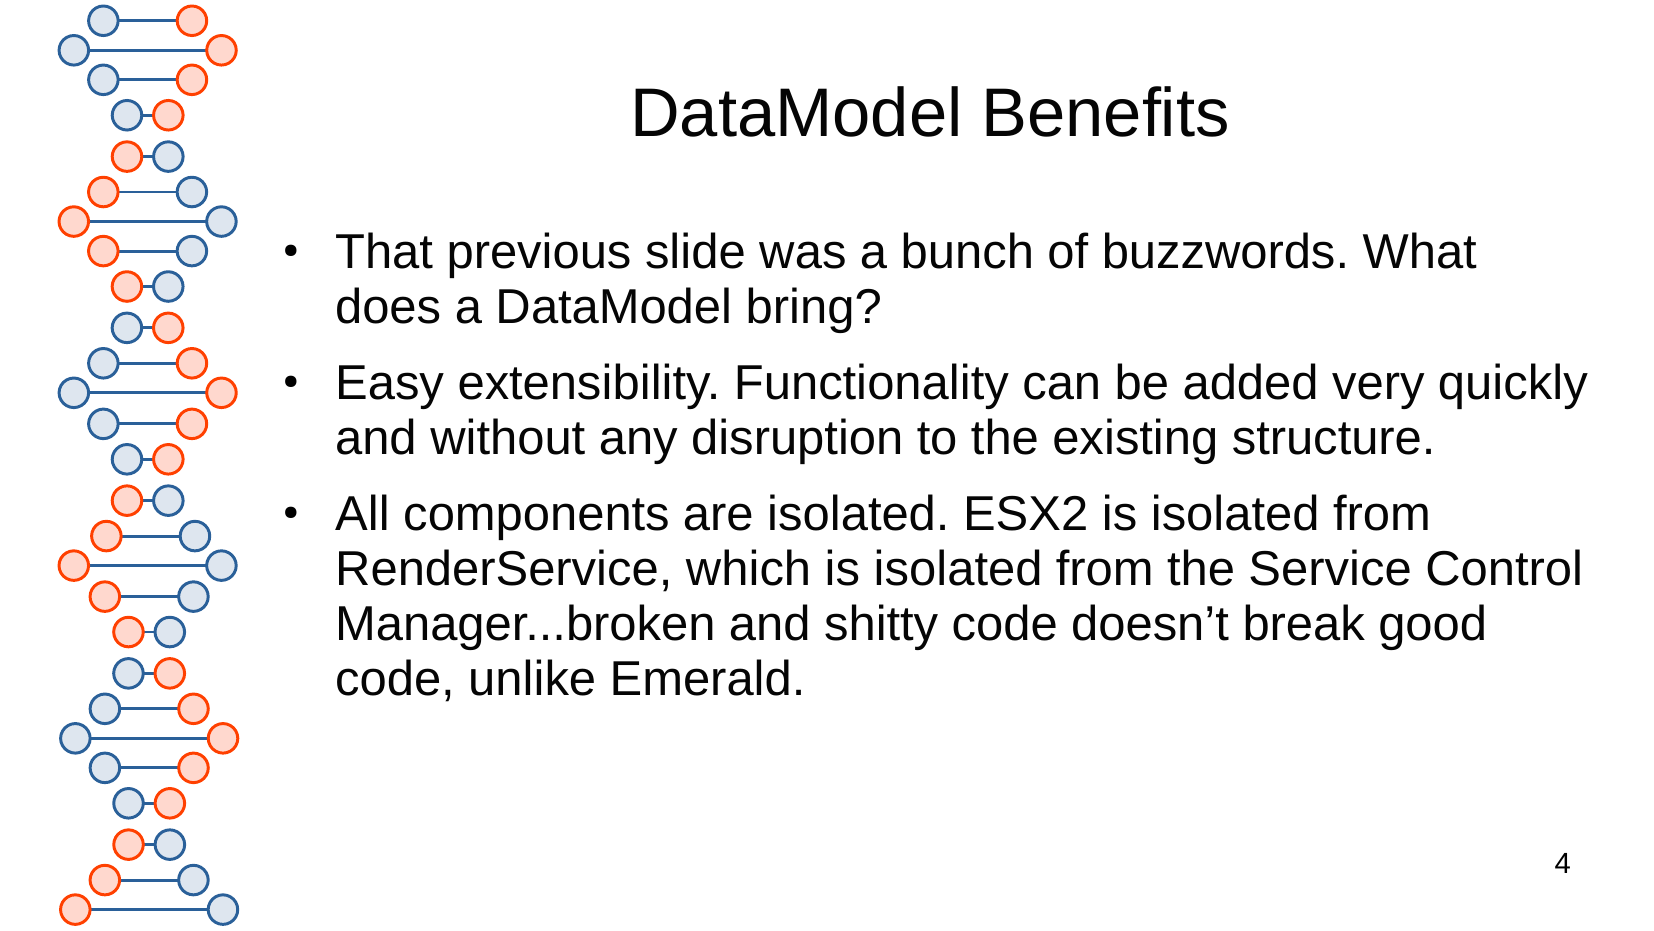

# DataModel Benefits
That previous slide was a bunch of buzzwords. What does a DataModel bring?
Easy extensibility. Functionality can be added very quickly and without any disruption to the existing structure.
All components are isolated. ESX2 is isolated from RenderService, which is isolated from the Service Control Manager...broken and shitty code doesn’t break good code, unlike Emerald.
4